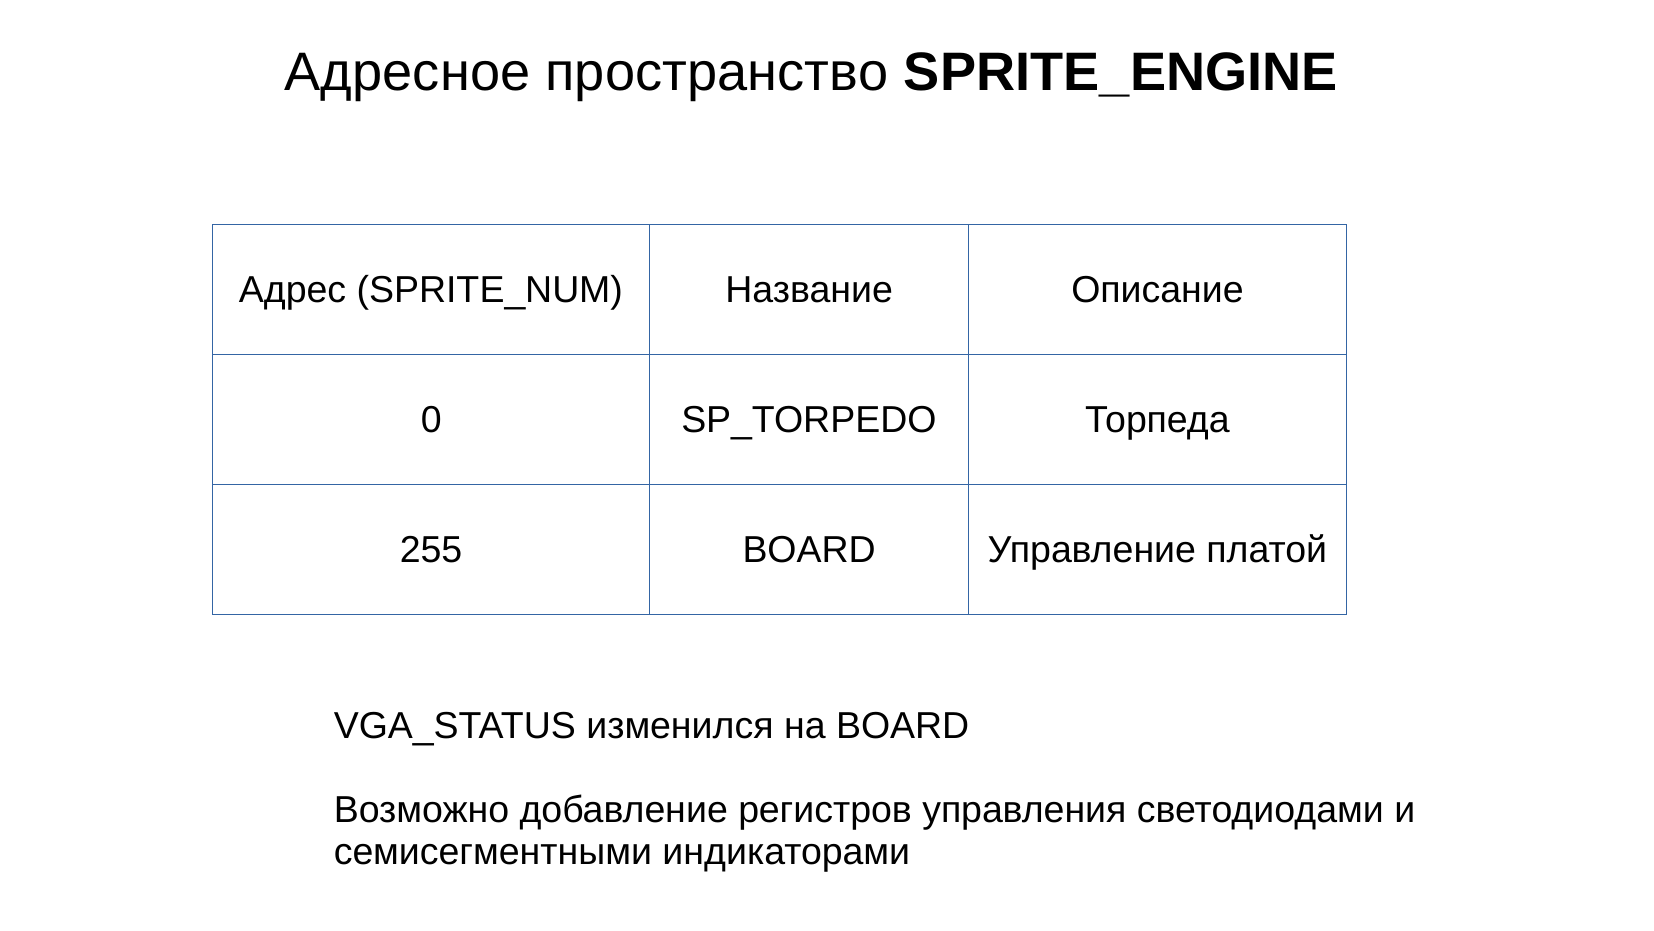

# Адресное пространство SPRITE_ENGINE
Адрес (SPRITE_NUM)
Название
Описание
0
SP_TORPEDO
Торпеда
255
BOARD
Управление платой
VGA_STATUS изменился на BOARD
Возможно добавление регистров управления светодиодами и семисегментными индикаторами